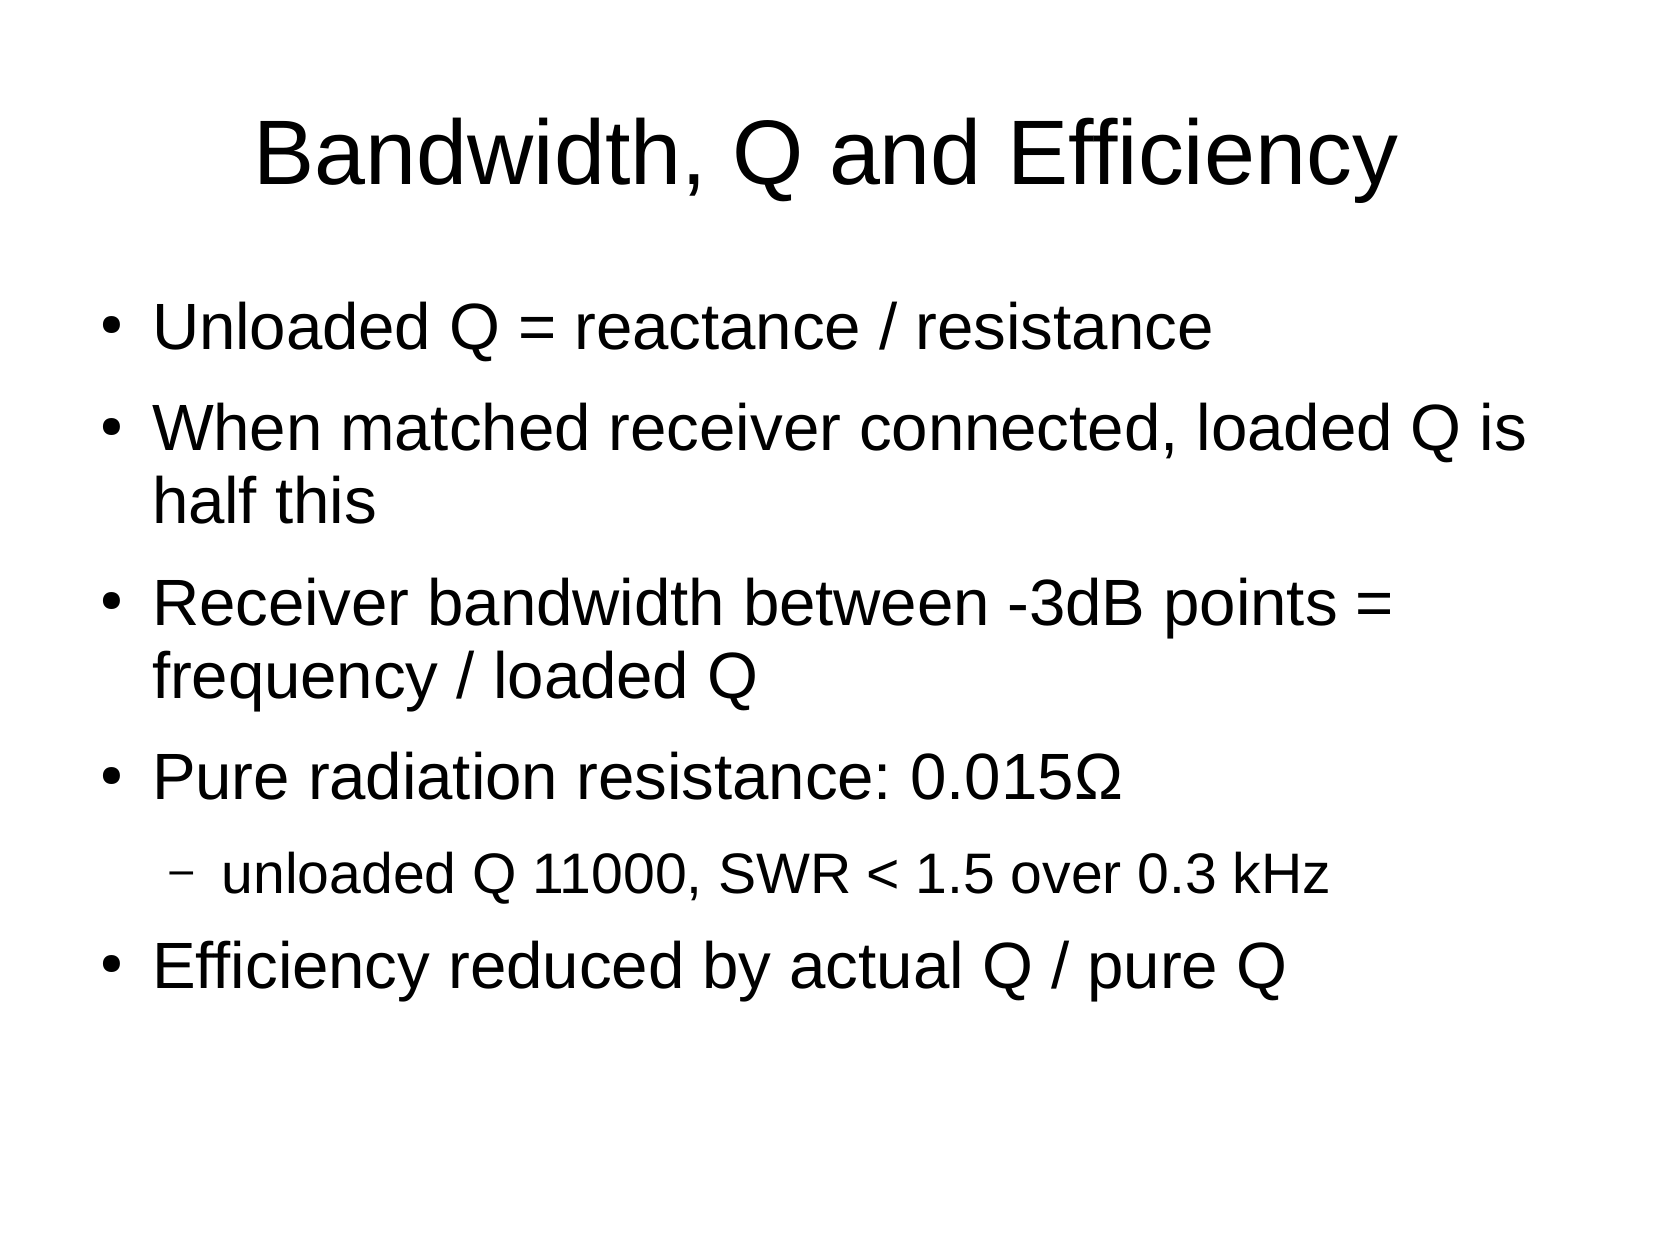

# Bandwidth, Q and Efficiency
Unloaded Q = reactance / resistance
When matched receiver connected, loaded Q is half this
Receiver bandwidth between -3dB points = frequency / loaded Q
Pure radiation resistance: 0.015Ω
unloaded Q 11000, SWR < 1.5 over 0.3 kHz
Efficiency reduced by actual Q / pure Q